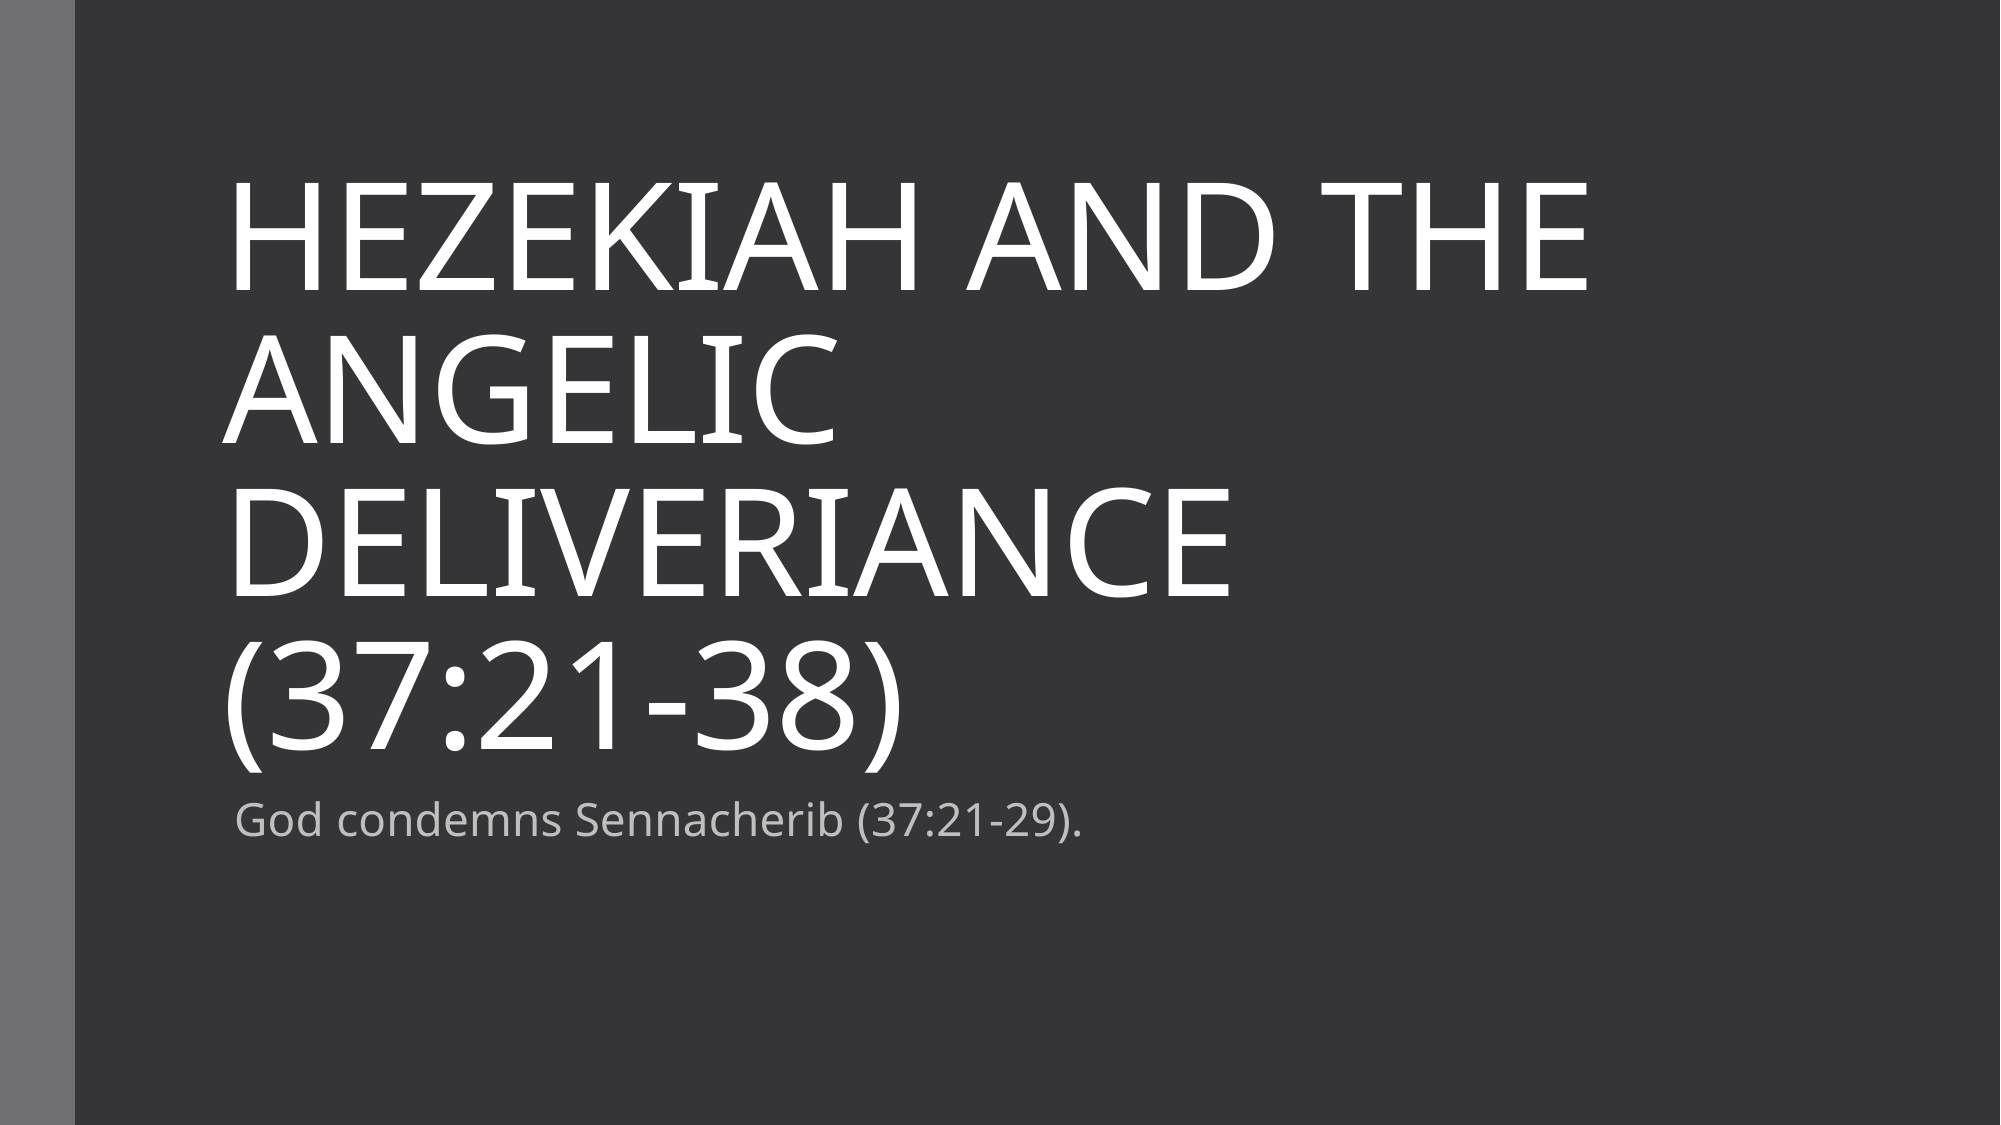

# HEZEKIAH AND THE ANGELIC DELIVERIANCE (37:21-38)
 God condemns Sennacherib (37:21-29).